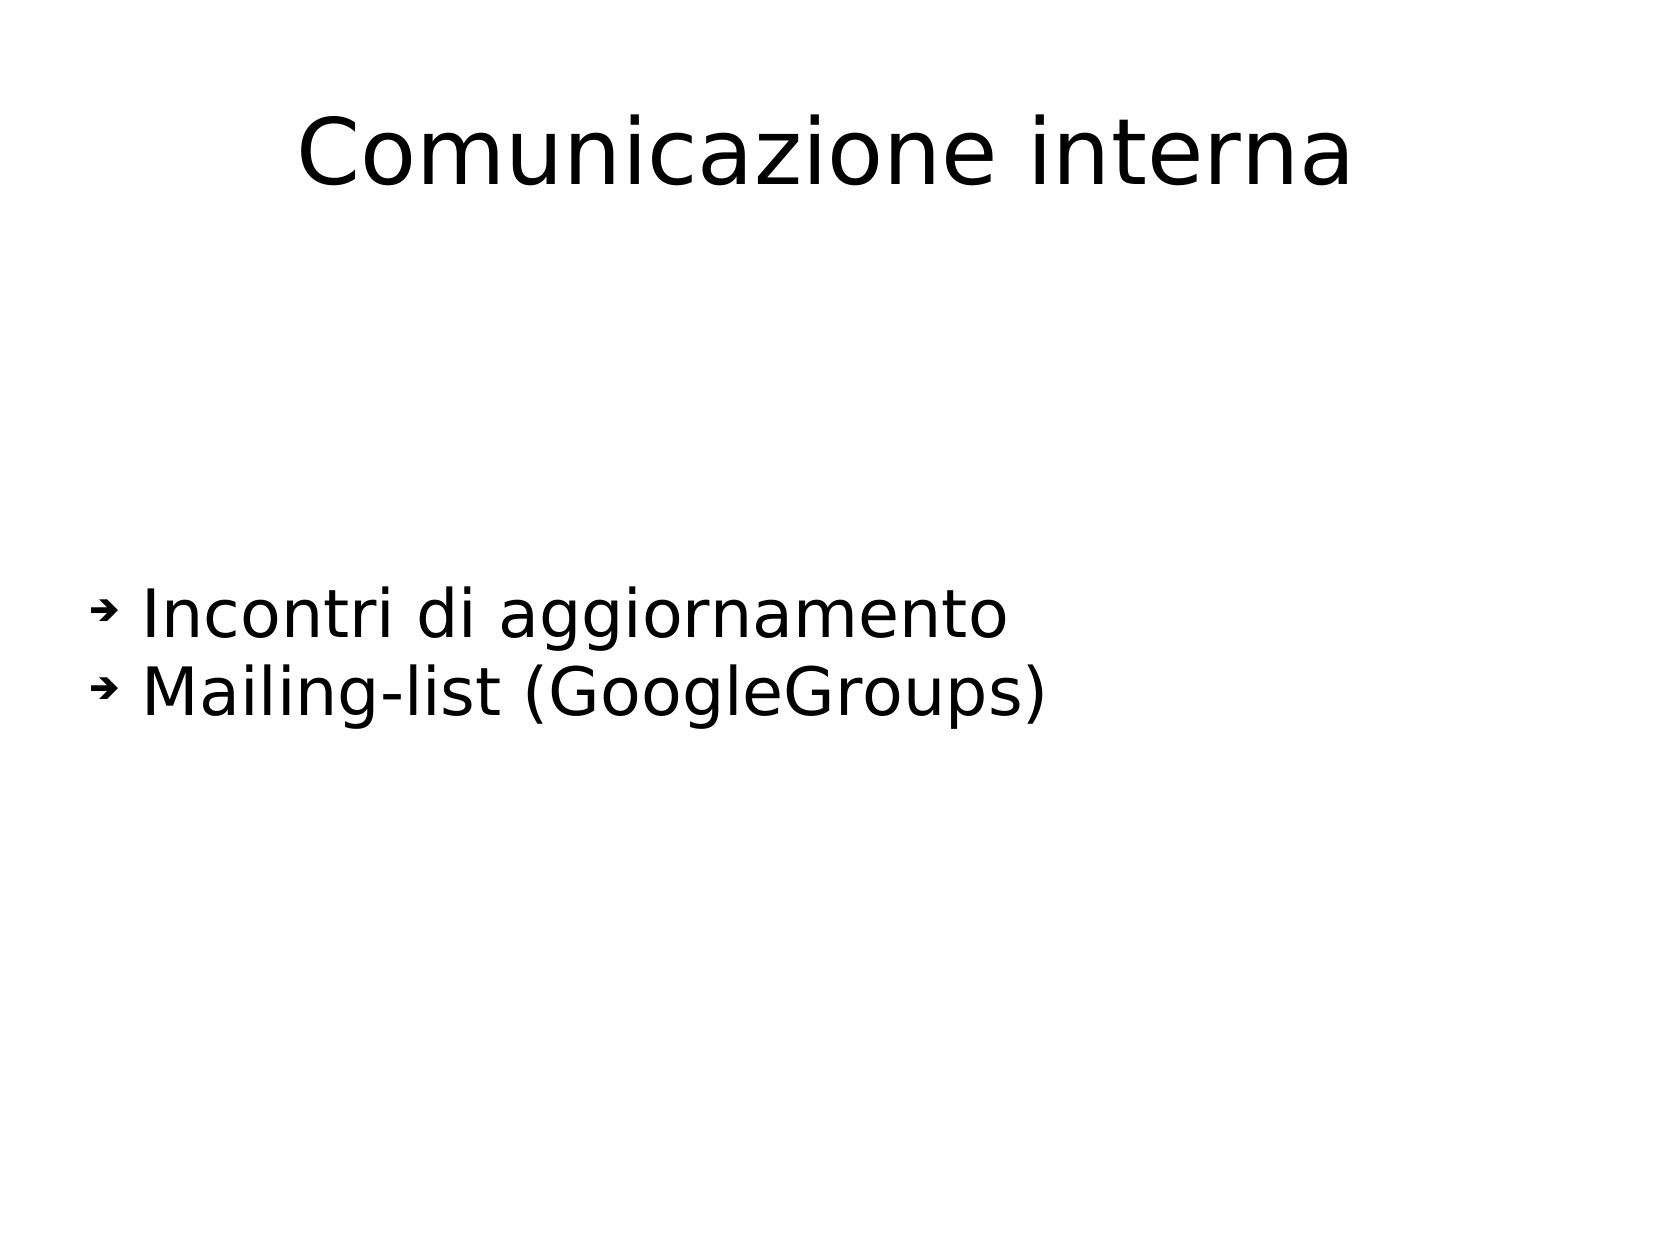

# Comunicazione interna
 Incontri di aggiornamento
 Mailing-list (GoogleGroups)